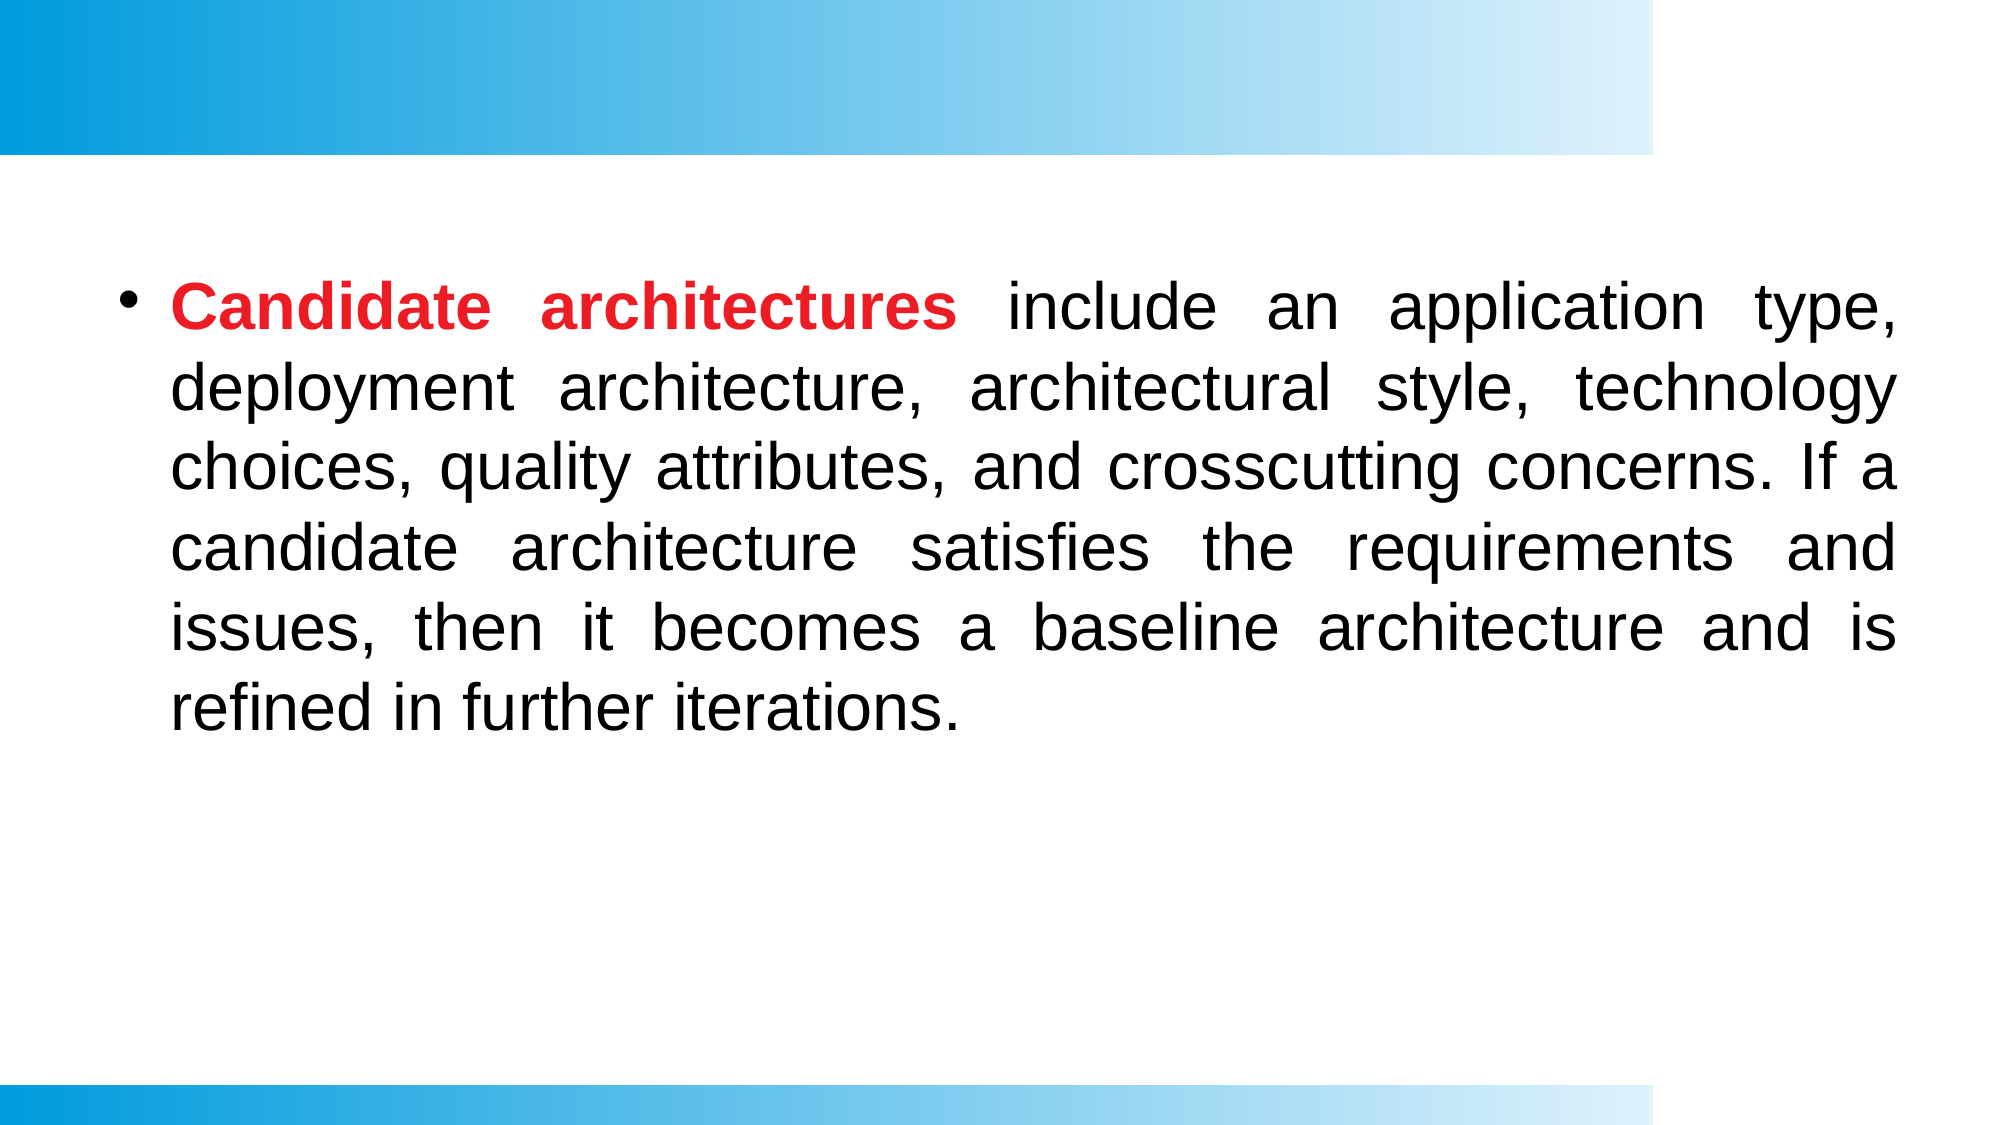

#
Candidate architectures include an application type, deployment architecture, architectural style, technology choices, quality attributes, and crosscutting concerns. If a candidate architecture satisfies the requirements and issues, then it becomes a baseline architecture and is refined in further iterations.